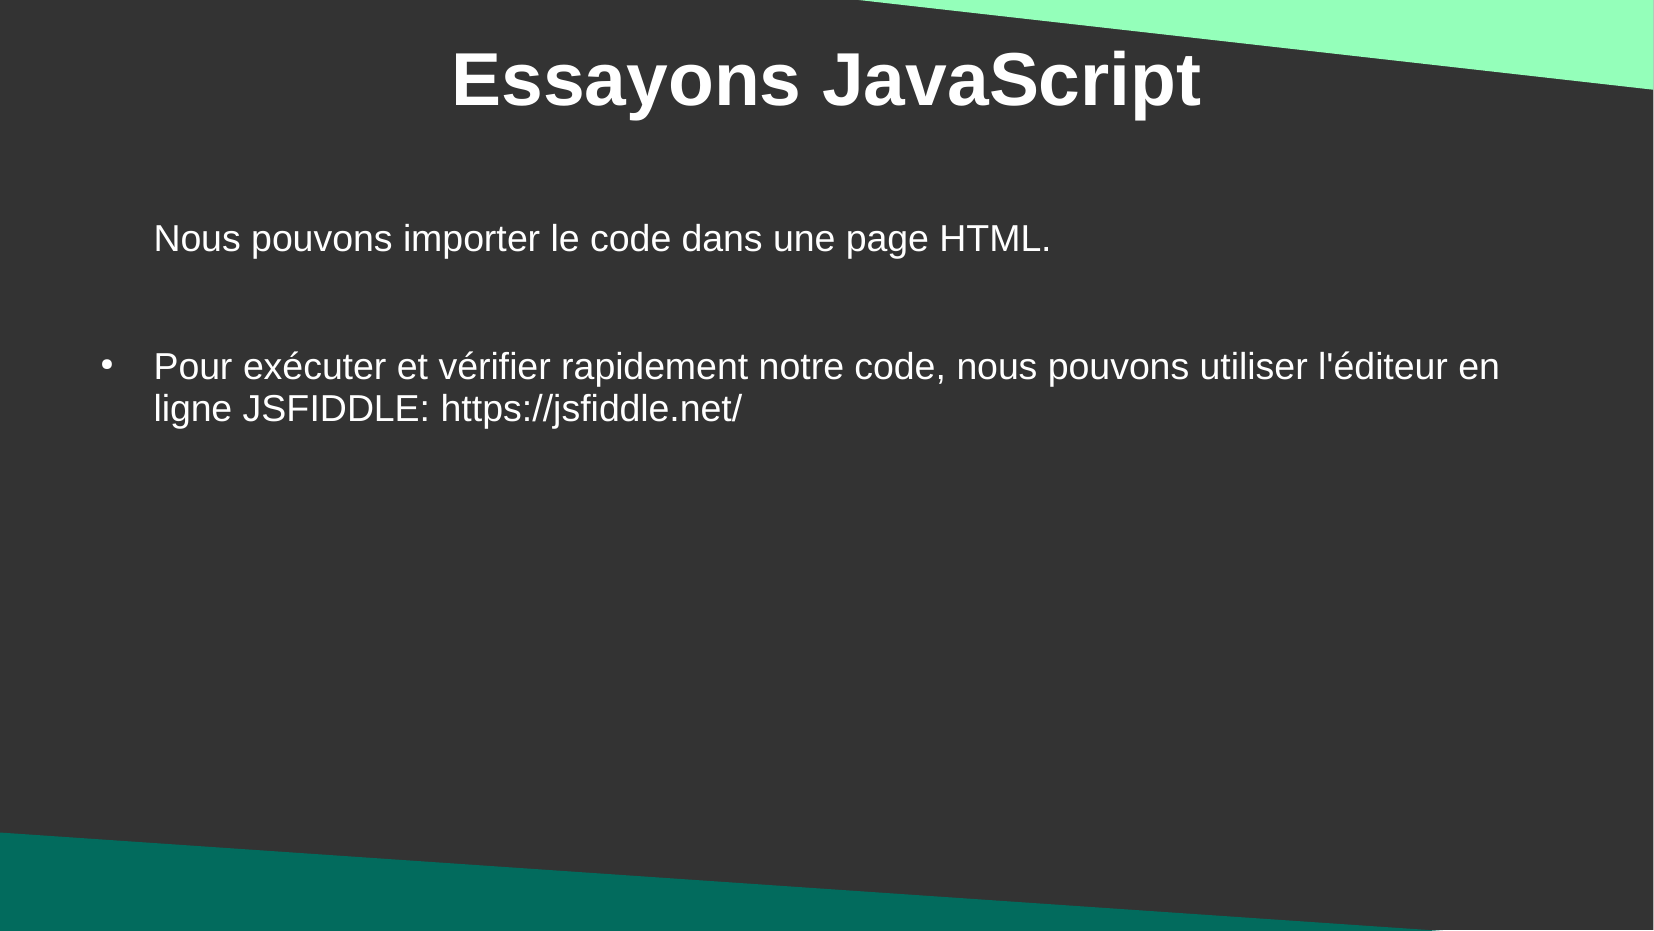

# Essayons JavaScript
Nous pouvons importer le code dans une page HTML.
Pour exécuter et vérifier rapidement notre code, nous pouvons utiliser l'éditeur en ligne JSFIDDLE: https://jsfiddle.net/